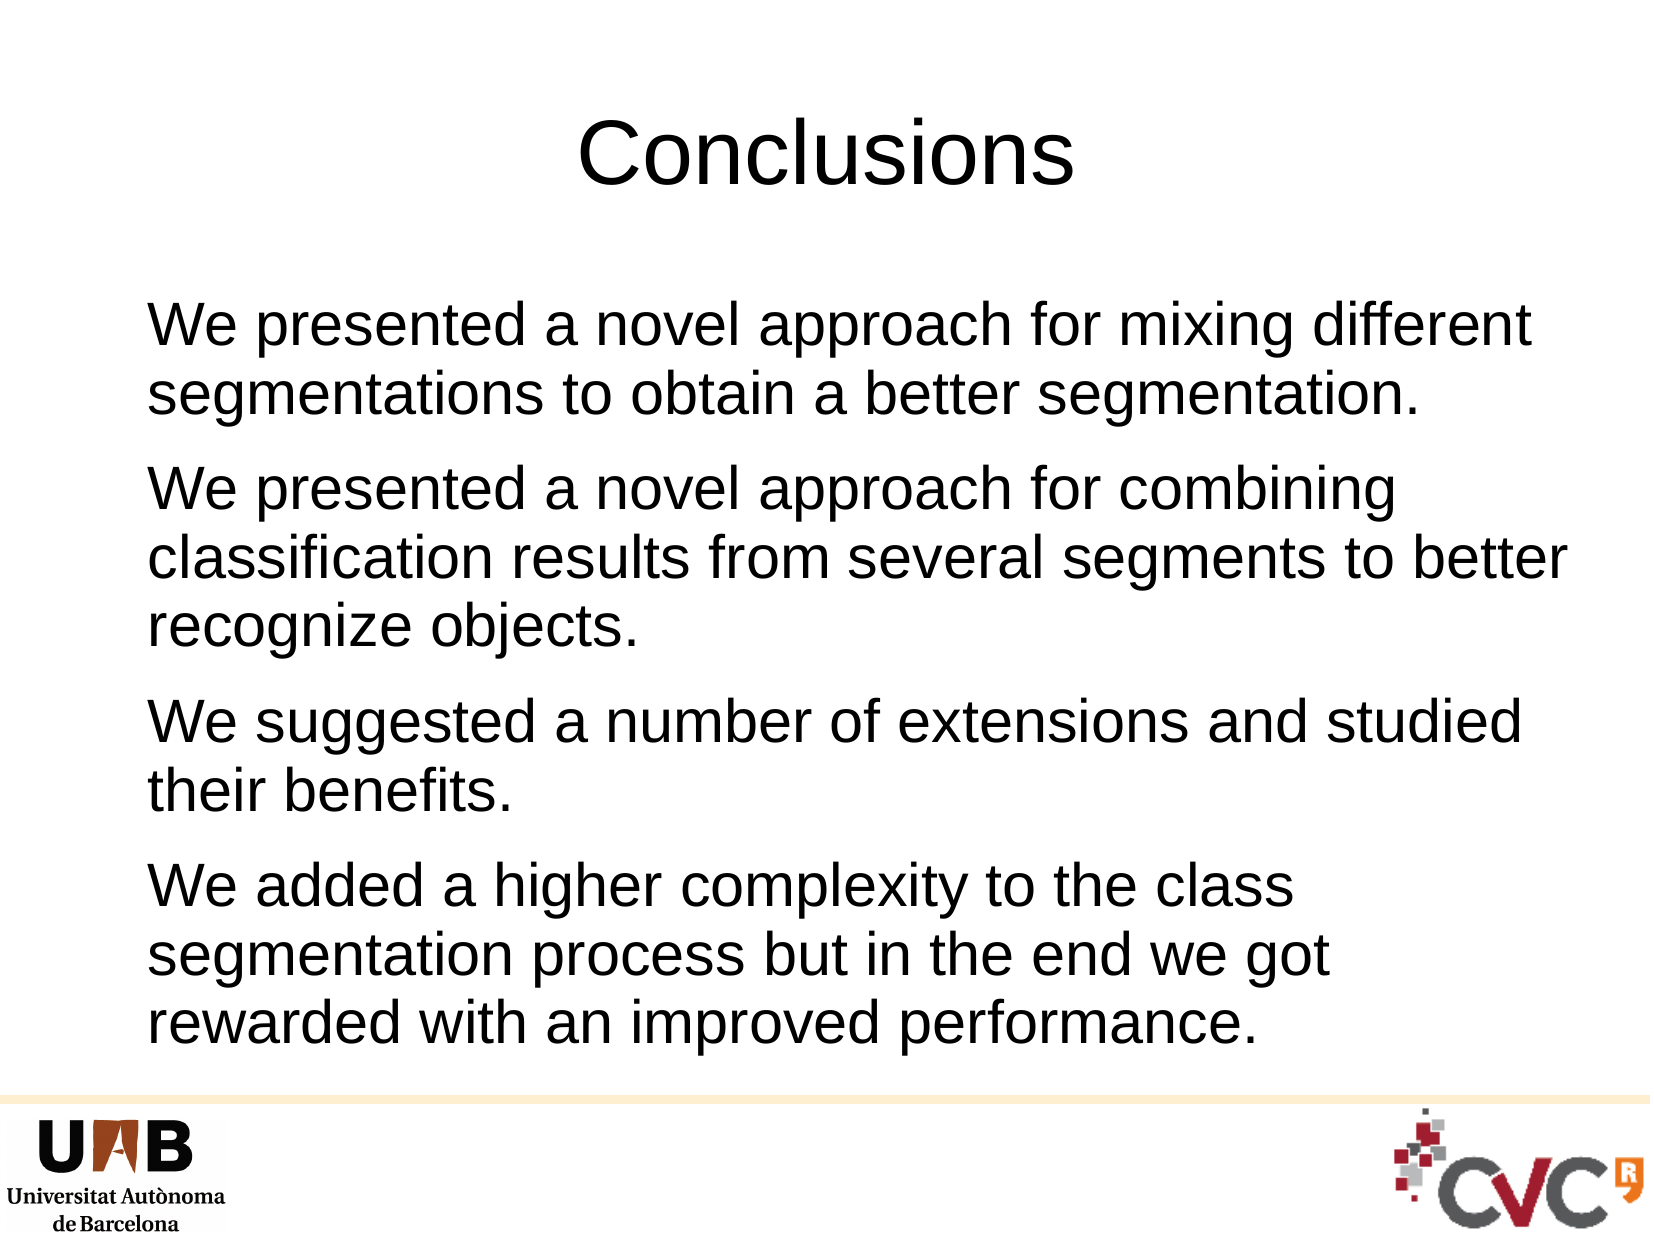

# Conclusions
We presented a novel approach for mixing different segmentations to obtain a better segmentation.
We presented a novel approach for combining classification results from several segments to better recognize objects.
We suggested a number of extensions and studied their benefits.
We added a higher complexity to the class segmentation process but in the end we got rewarded with an improved performance.